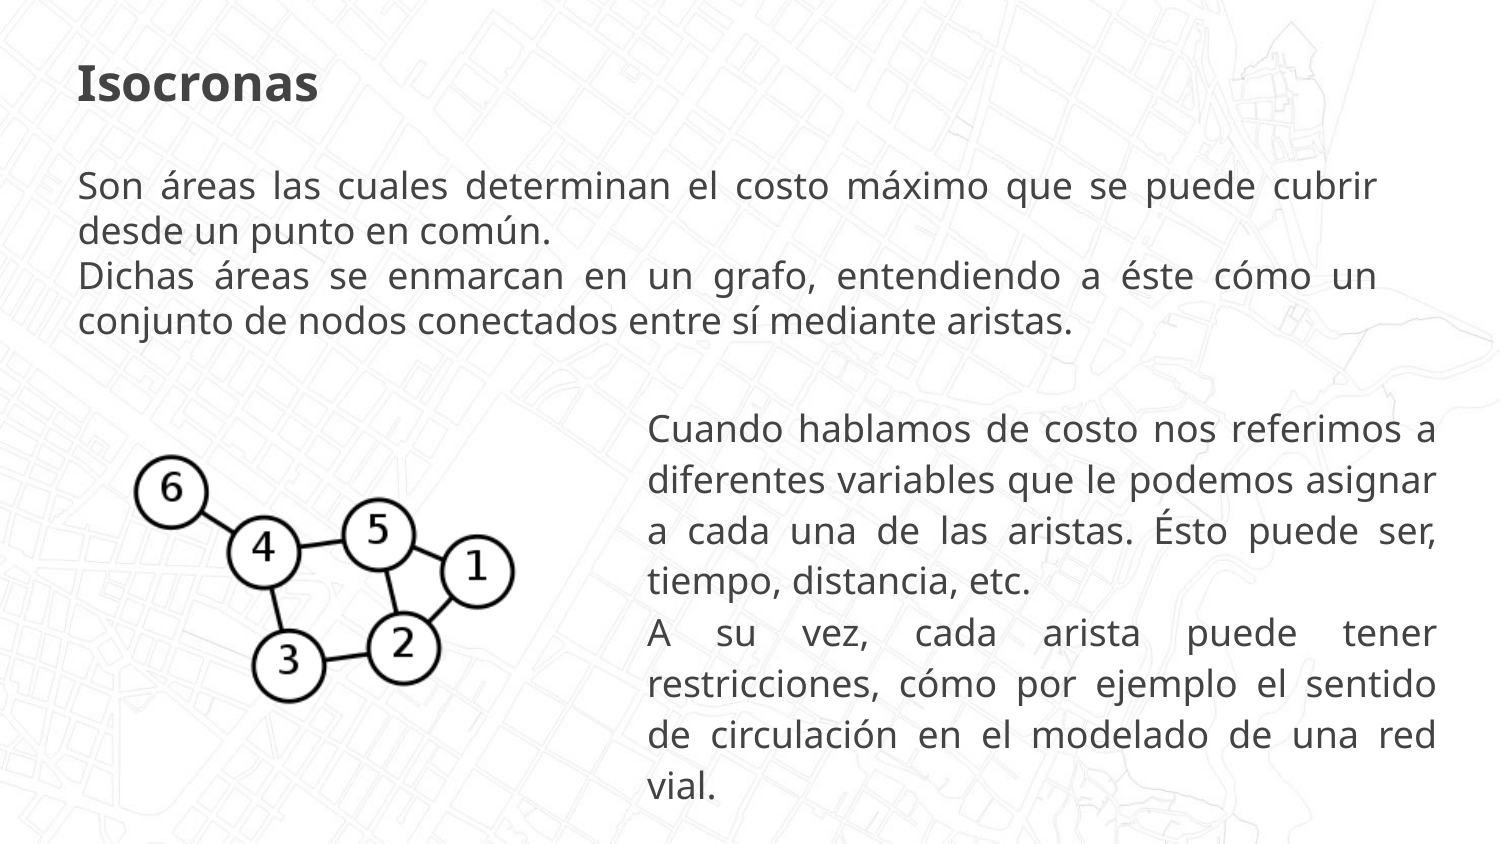

Isocronas
Son áreas las cuales determinan el costo máximo que se puede cubrir desde un punto en común.
Dichas áreas se enmarcan en un grafo, entendiendo a éste cómo un conjunto de nodos conectados entre sí mediante aristas.
Cuando hablamos de costo nos referimos a diferentes variables que le podemos asignar a cada una de las aristas. Ésto puede ser, tiempo, distancia, etc.
A su vez, cada arista puede tener restricciones, cómo por ejemplo el sentido de circulación en el modelado de una red vial.